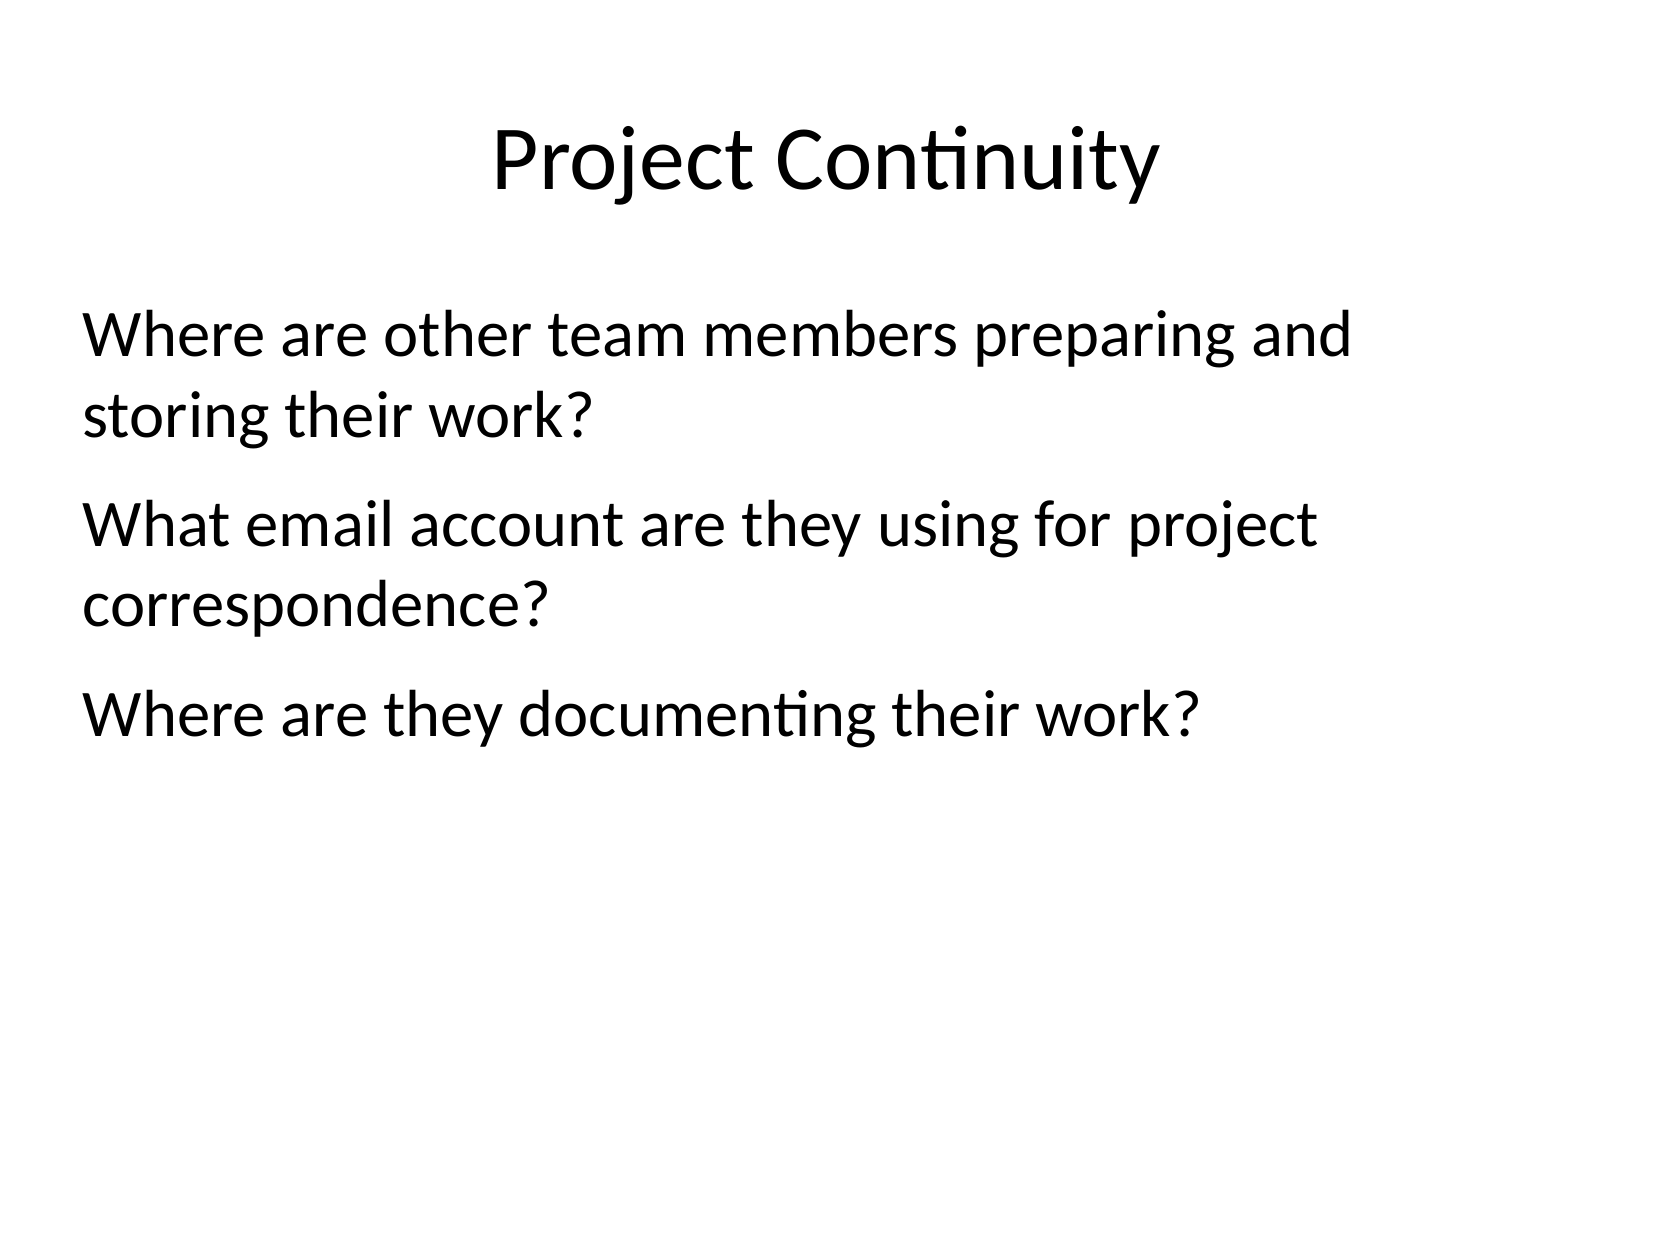

# Project Continuity
Where are other team members preparing and storing their work?
What email account are they using for project correspondence?
Where are they documenting their work?